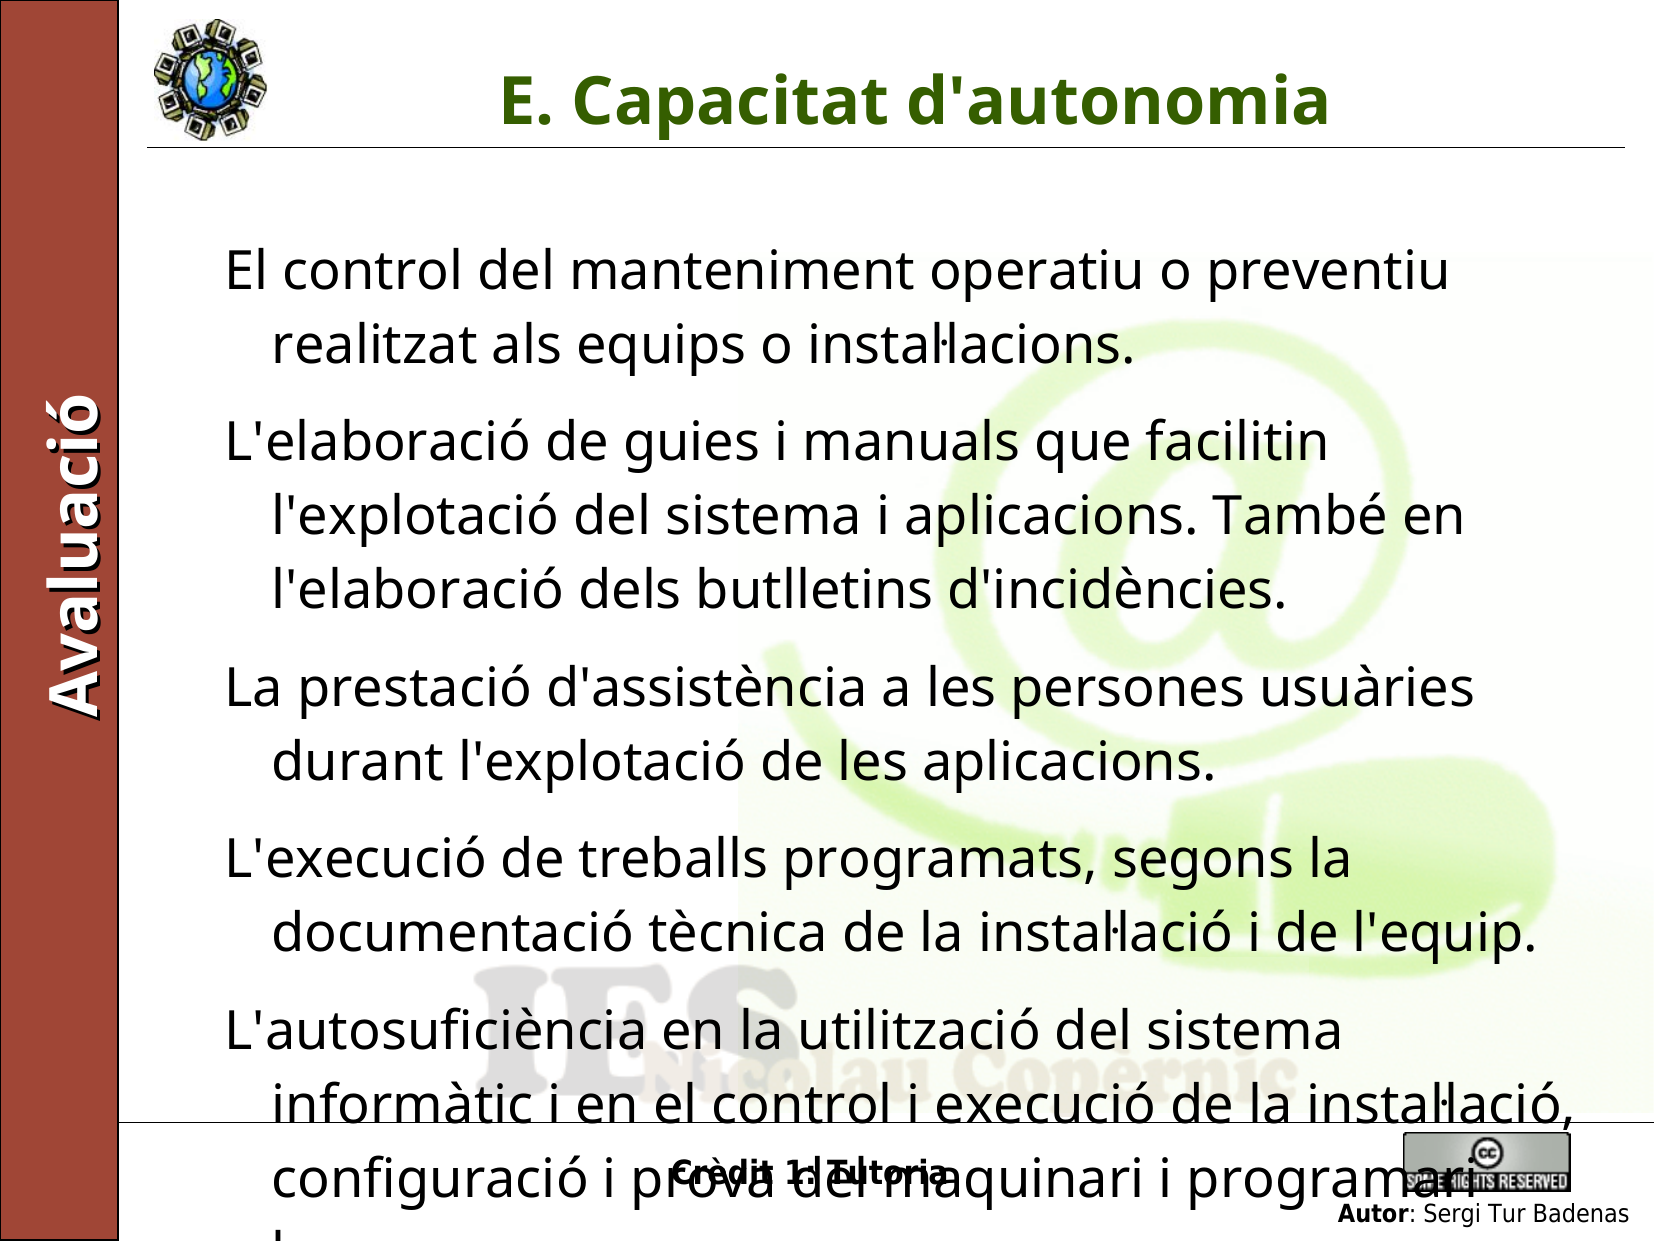

# E. Capacitat d'autonomia
El control del manteniment operatiu o preventiu realitzat als equips o instal·lacions.
L'elaboració de guies i manuals que facilitin l'explotació del sistema i aplicacions. També en l'elaboració dels butlletins d'incidències.
La prestació d'assistència a les persones usuàries durant l'explotació de les aplicacions.
L'execució de treballs programats, segons la documentació tècnica de la instal·lació i de l'equip.
L'autosuficiència en la utilització del sistema informàtic i en el control i execució de la instal·lació, configuració i prova del maquinari i programari base.